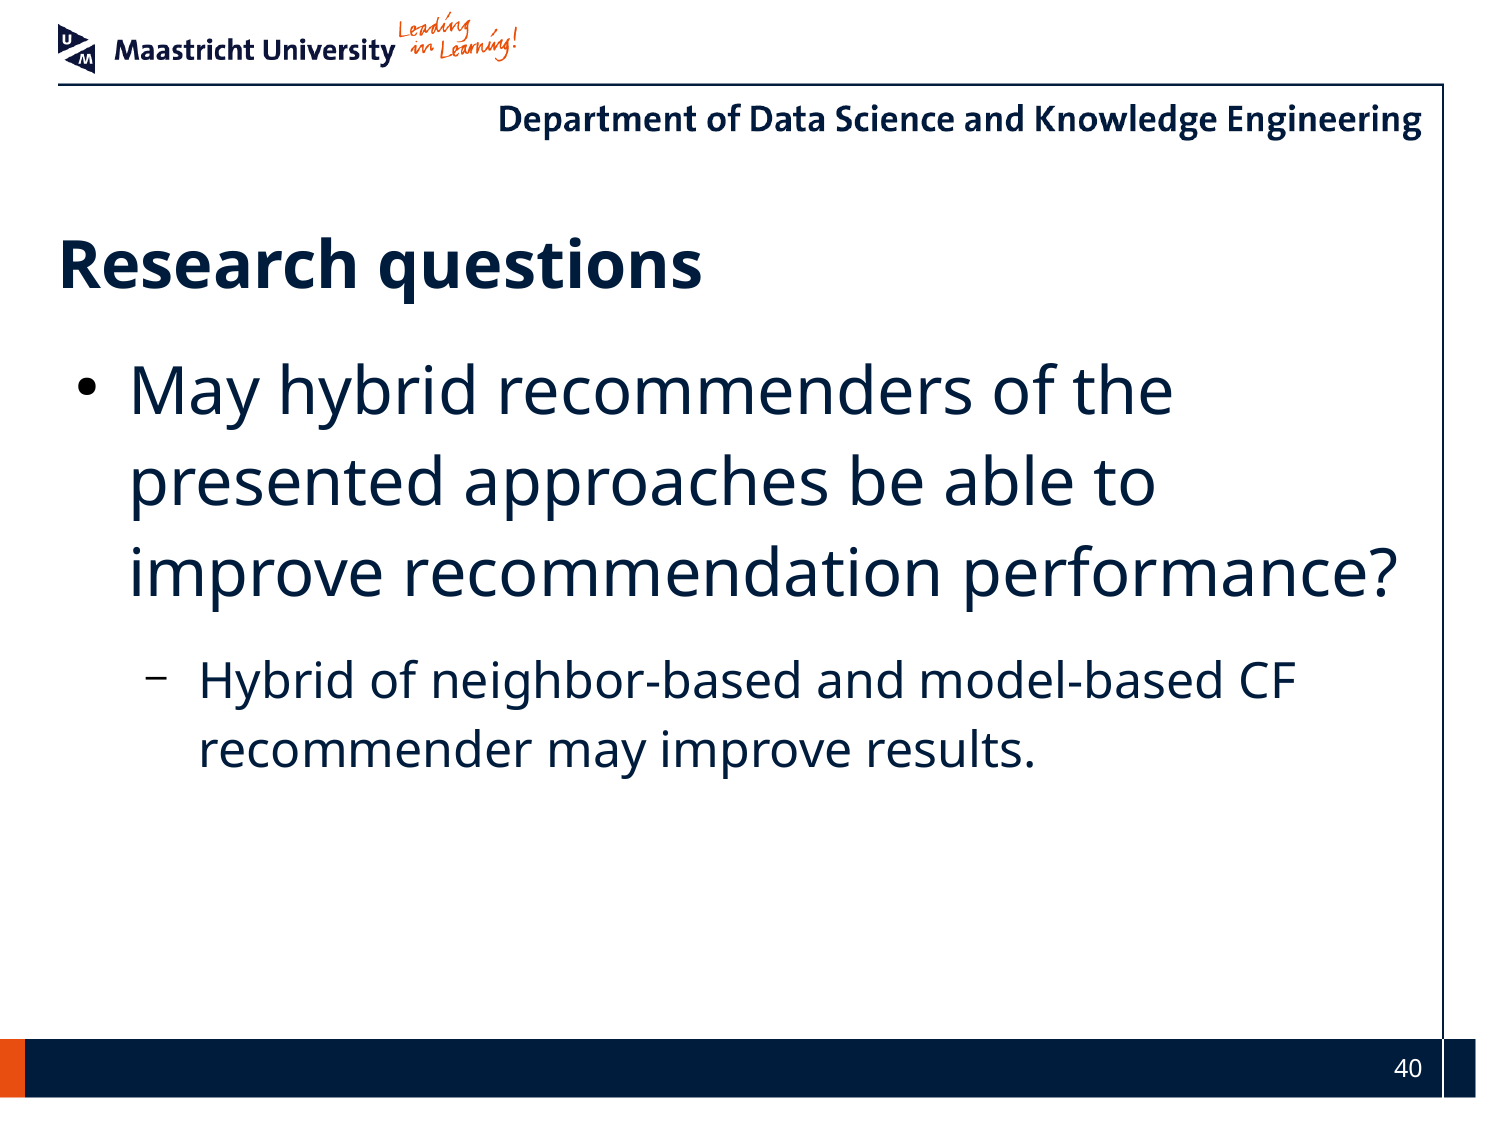

# Research questions
May hybrid recommenders of the presented approaches be able to improve recommendation performance?
Hybrid of neighbor-based and model-based CF recommender may improve results.